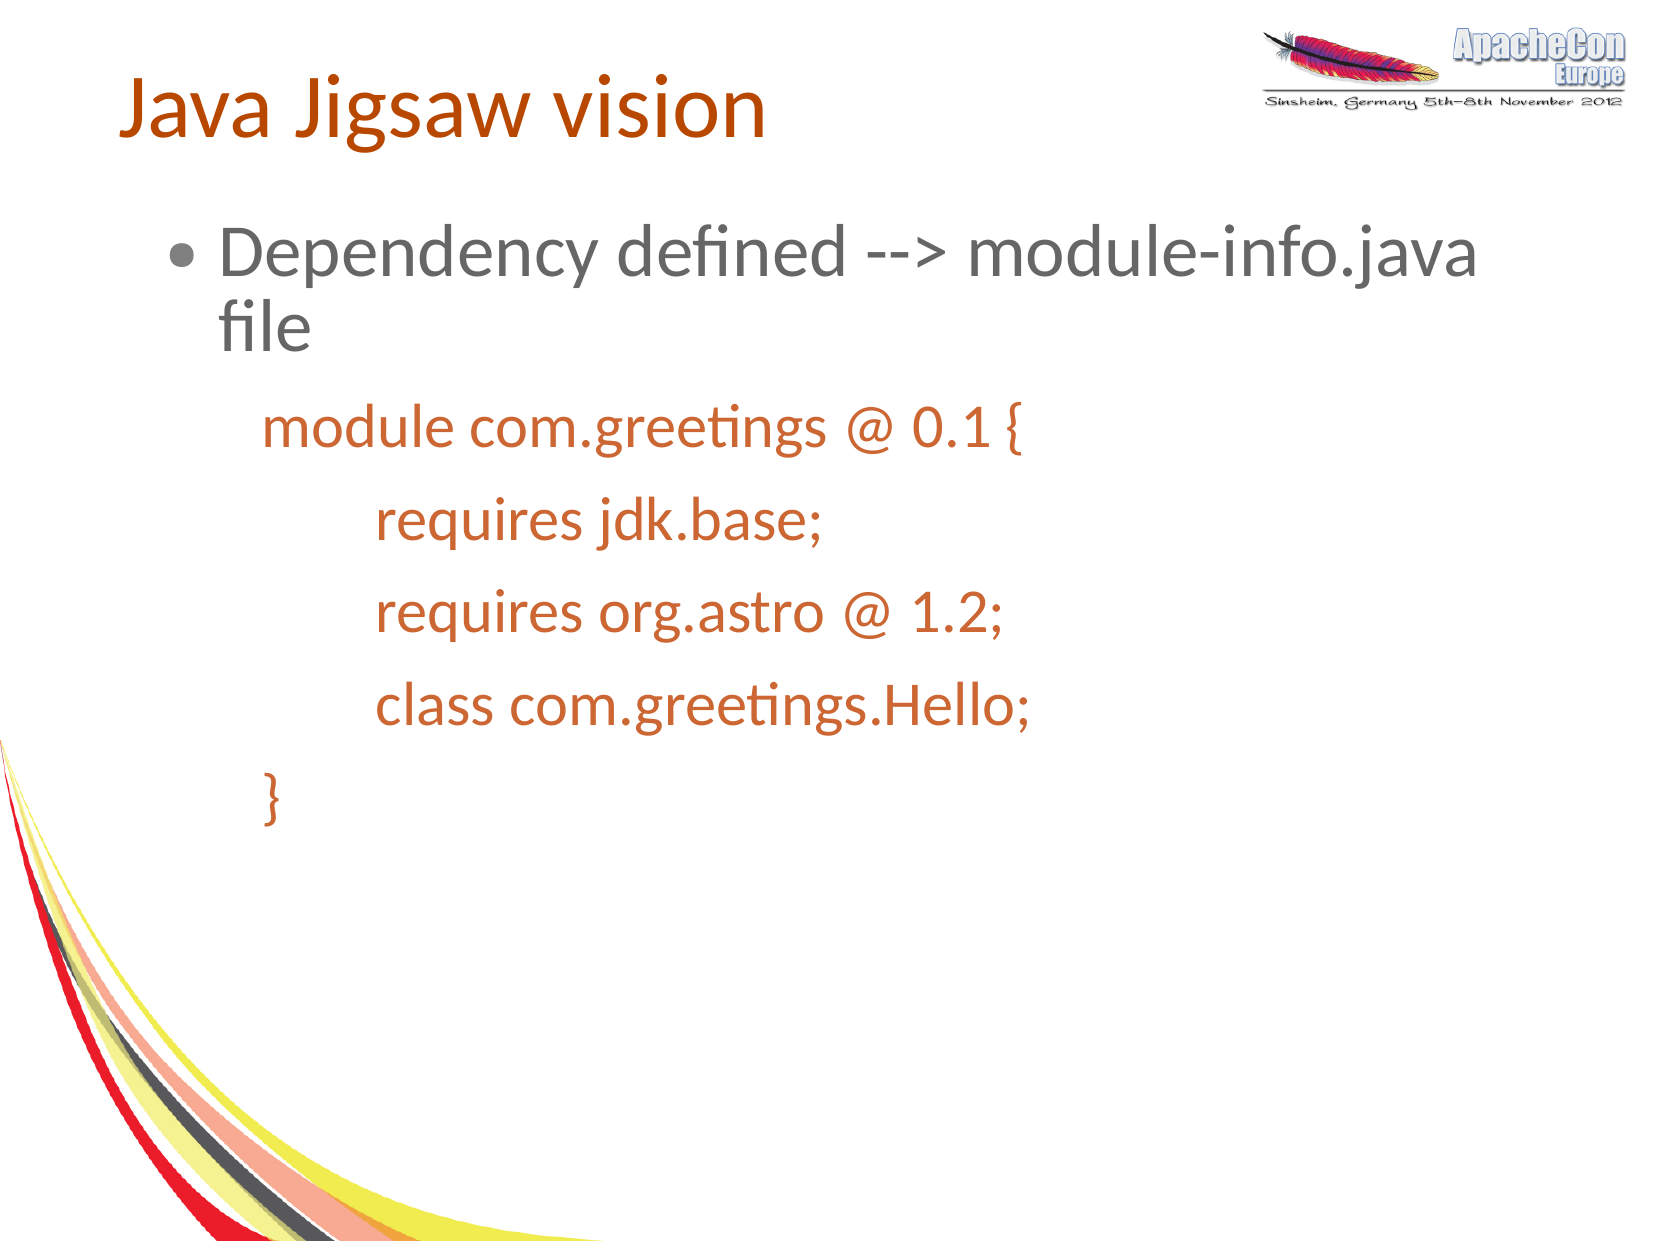

# Java Jigsaw vision
Dependency defined --> module-info.java file
 module com.greetings @ 0.1 {
 requires jdk.base;
 requires org.astro @ 1.2;
 class com.greetings.Hello;
 }